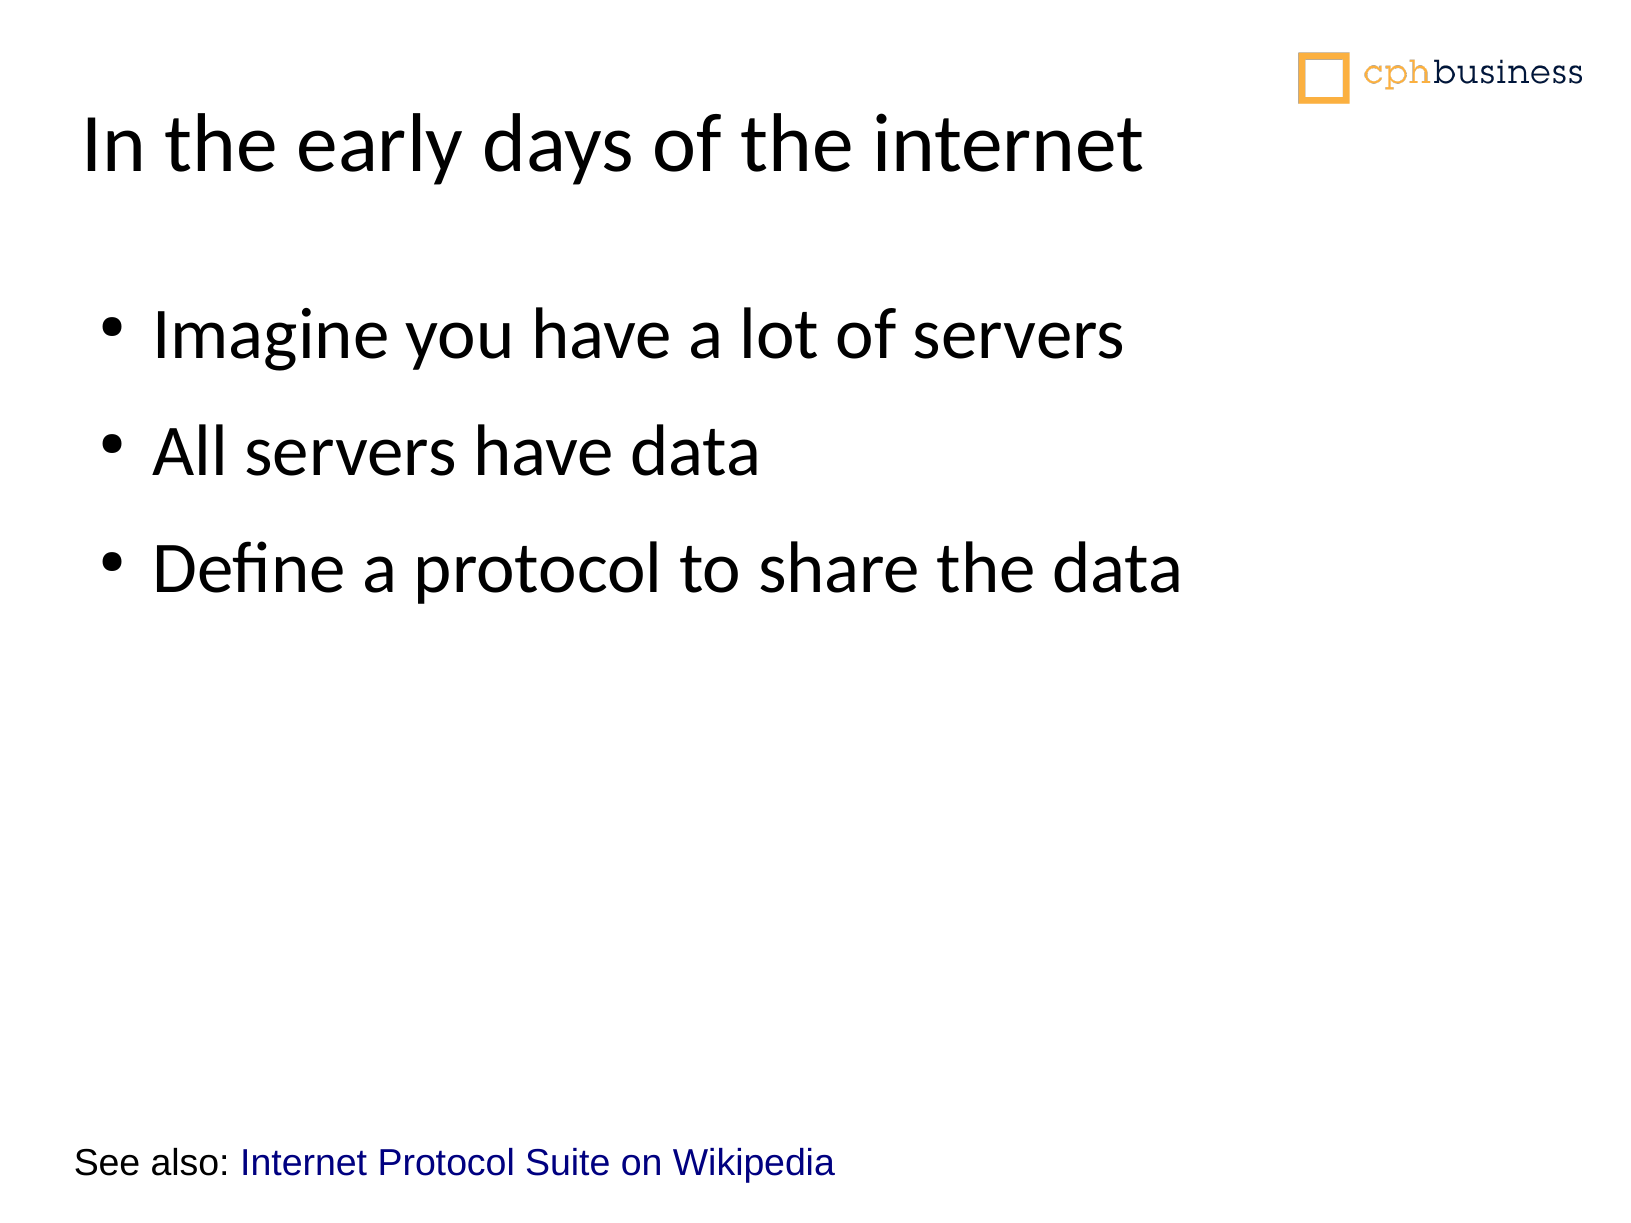

In the early days of the internet
# Imagine you have a lot of servers
All servers have data
Define a protocol to share the data
See also: Internet Protocol Suite on Wikipedia